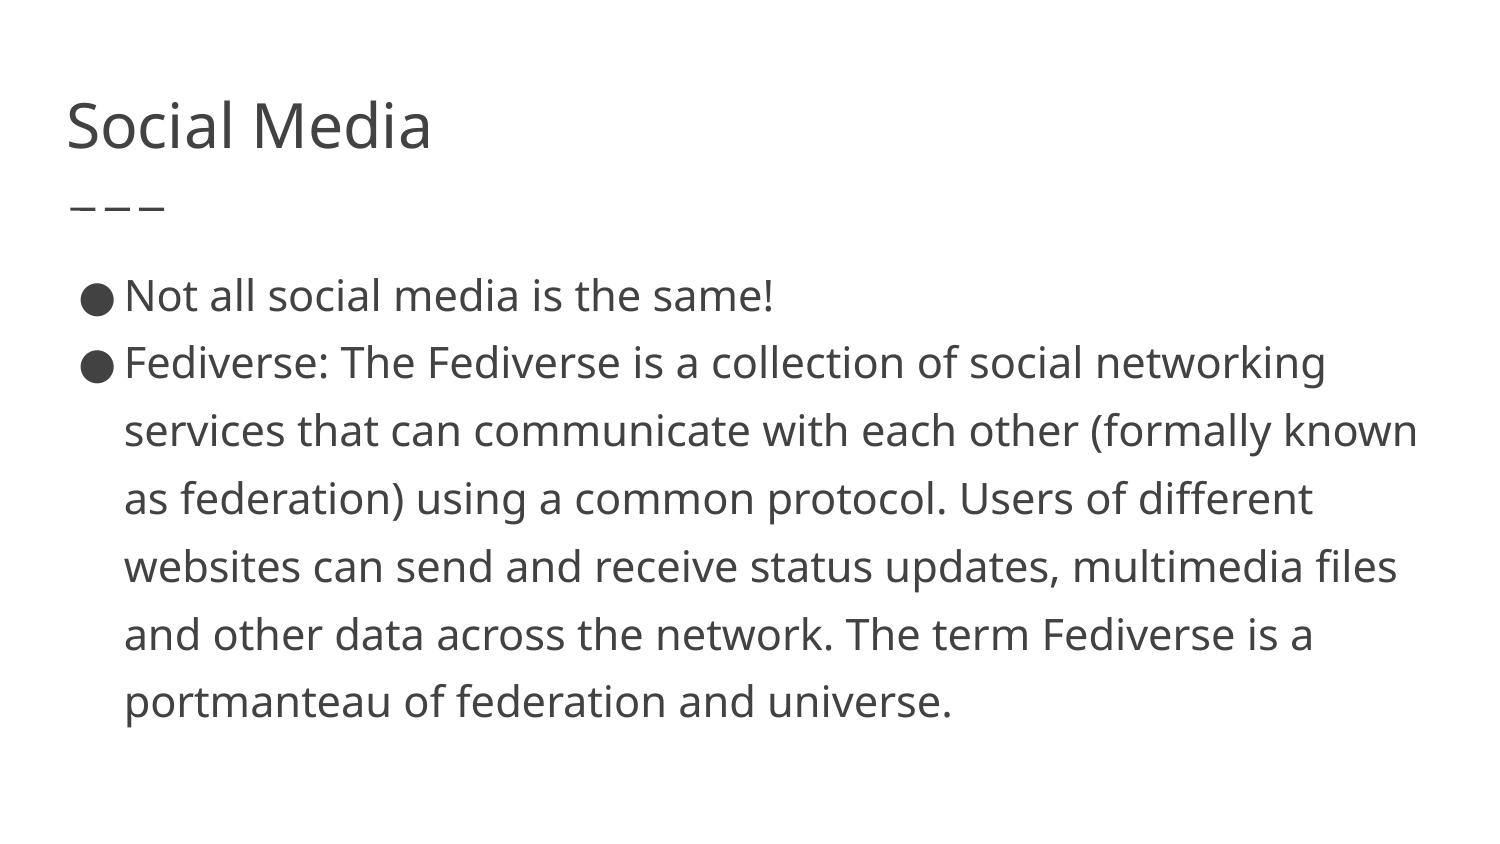

# Social Media
Not all social media is the same!
Fediverse: The Fediverse is a collection of social networking services that can communicate with each other (formally known as federation) using a common protocol. Users of different websites can send and receive status updates, multimedia files and other data across the network. The term Fediverse is a portmanteau of federation and universe.